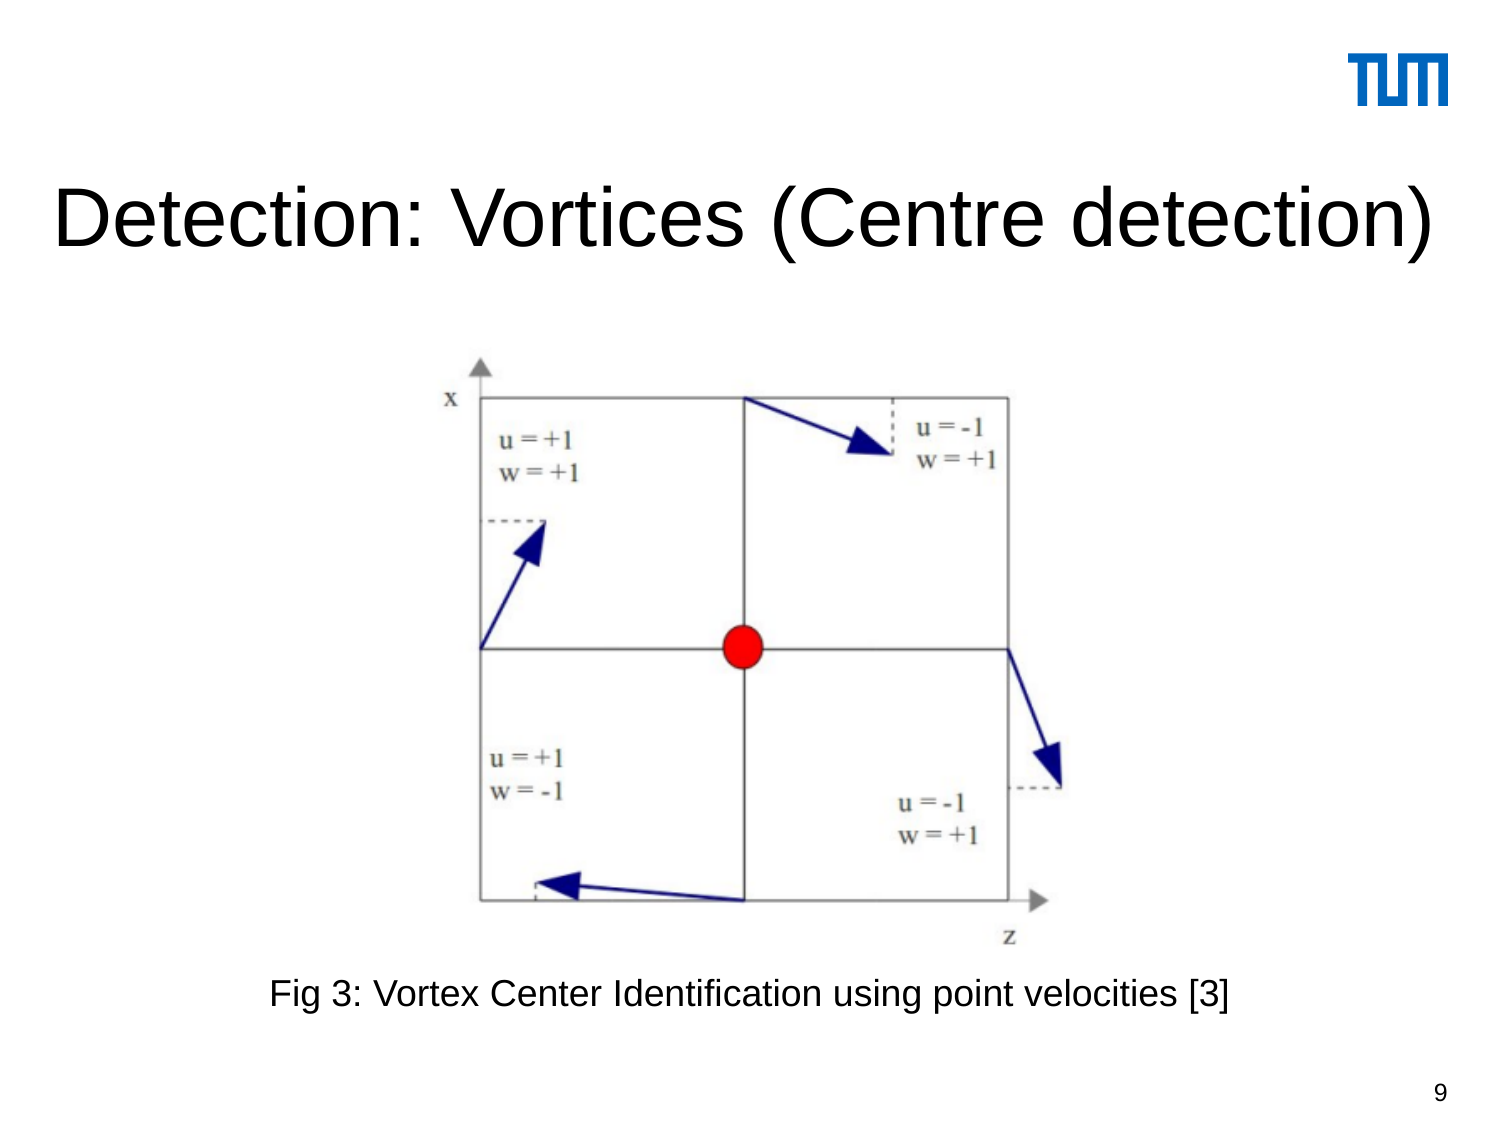

# Detection: Vortices (Centre detection)
Fig 3: Vortex Center Identification using point velocities [3]